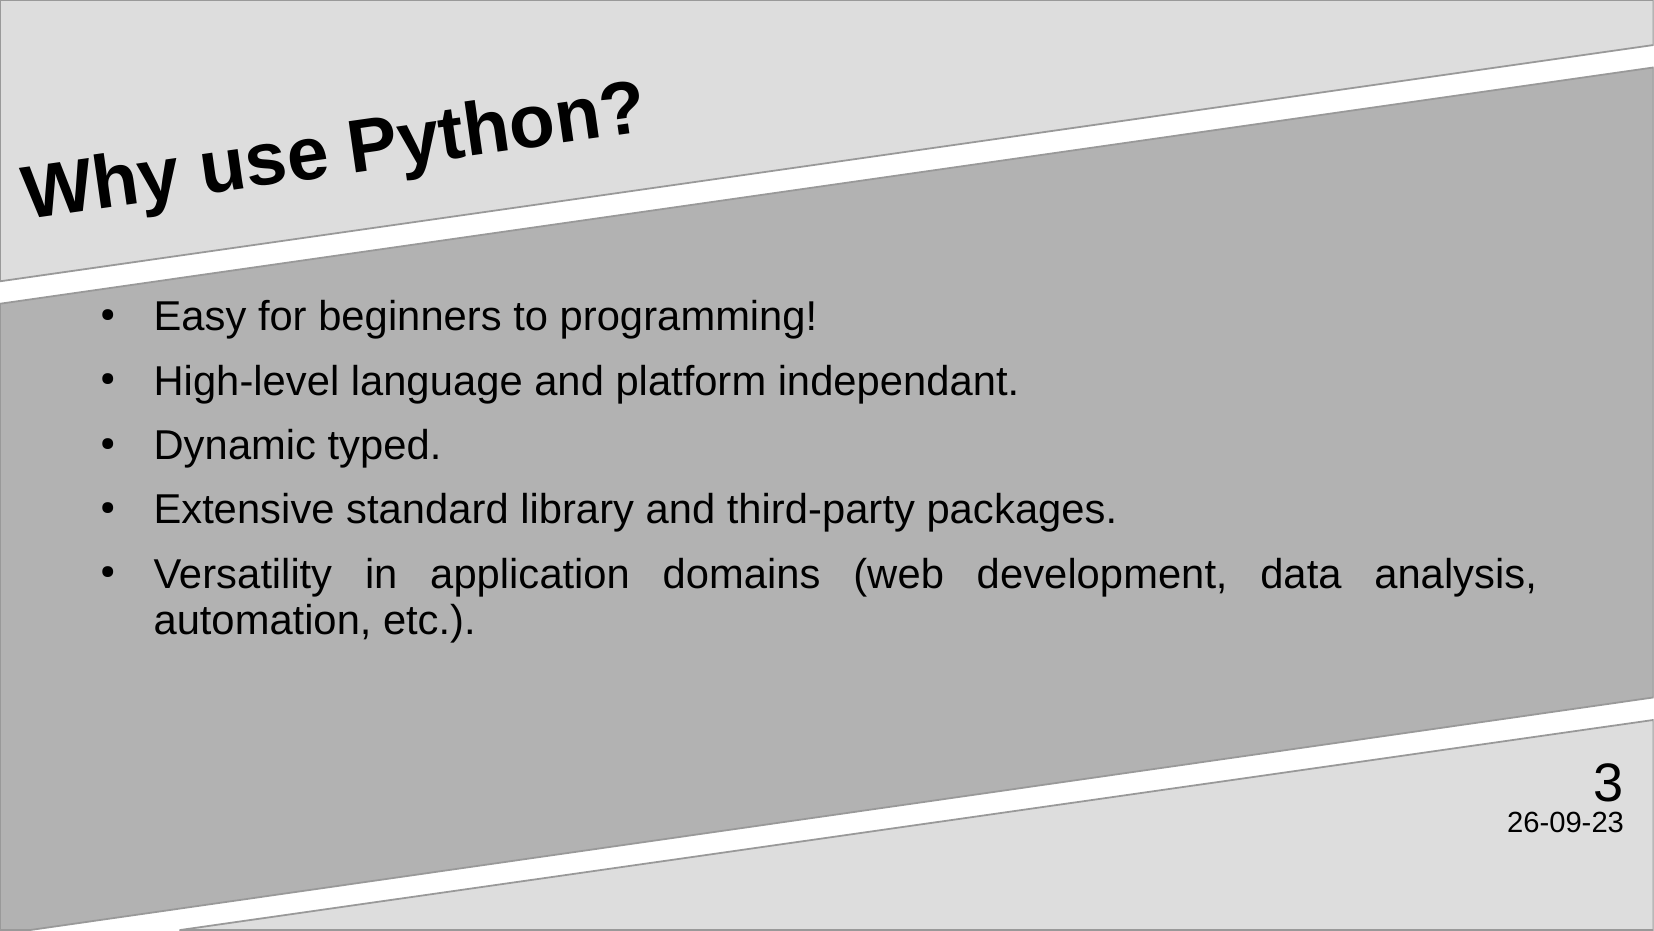

# Why use Python?
Easy for beginners to programming!
High-level language and platform independant.
Dynamic typed.
Extensive standard library and third-party packages.
Versatility in application domains (web development, data analysis, automation, etc.).
3